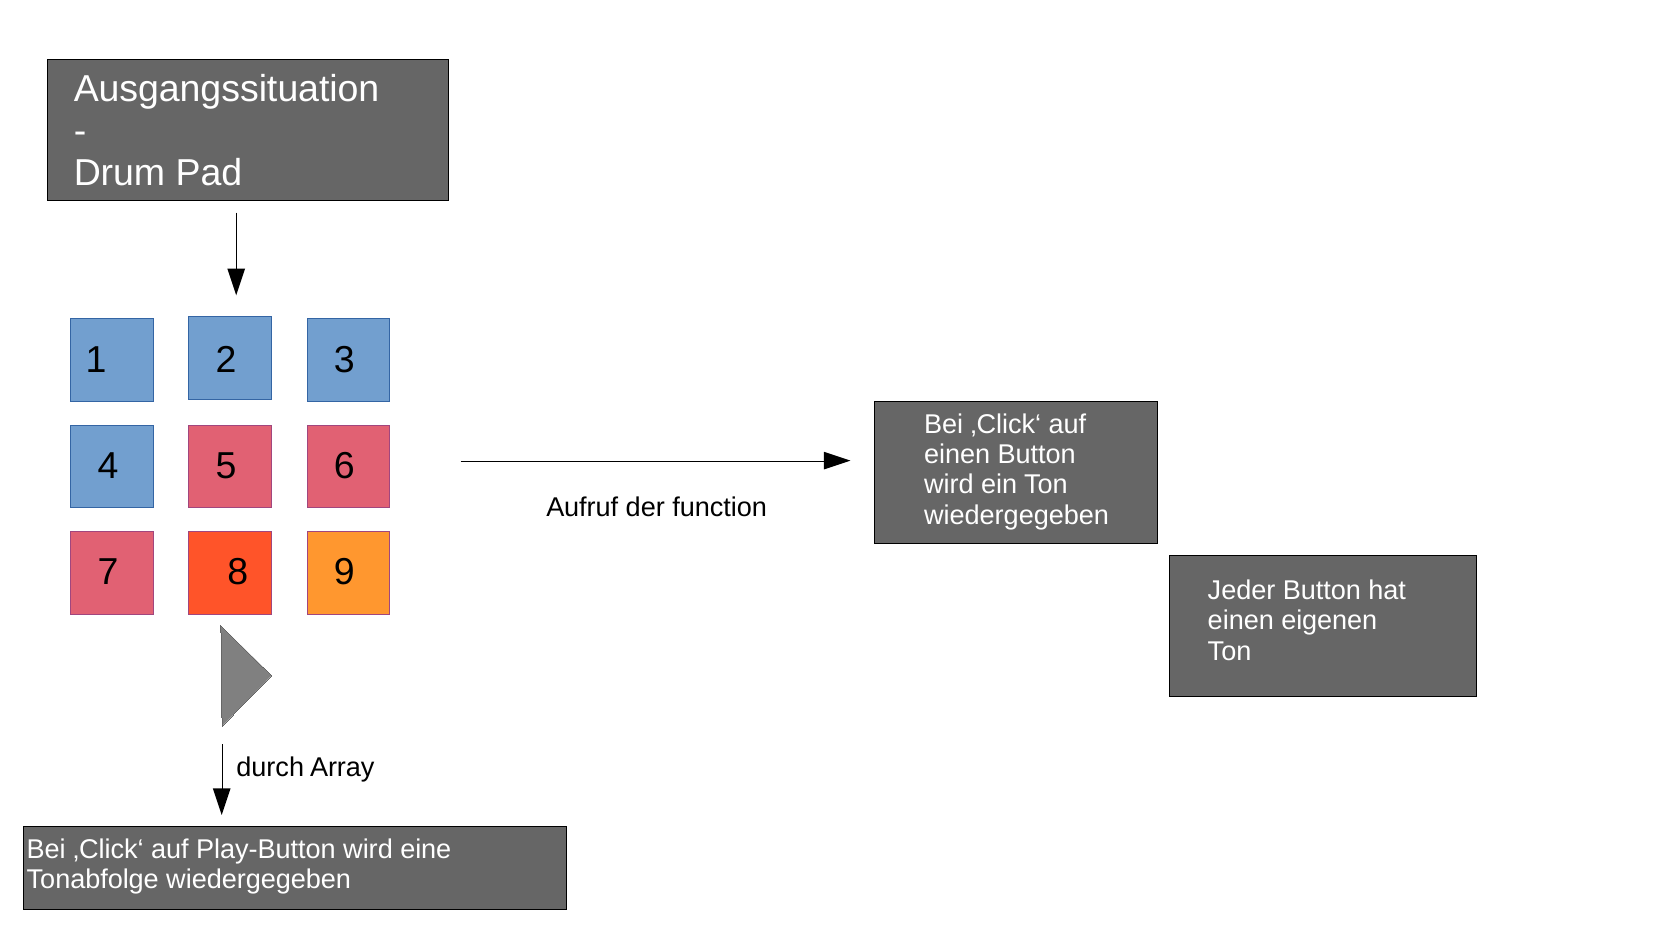

Ausgangssituation -
Drum Pad
1
2
3
Bei ‚Click‘ auf einen Button wird ein Ton wiedergegeben
4
5
6
Aufruf der function
7
8
9
Jeder Button hat einen eigenen Ton
durch Array
Bei ‚Click‘ auf Play-Button wird eine Tonabfolge wiedergegeben